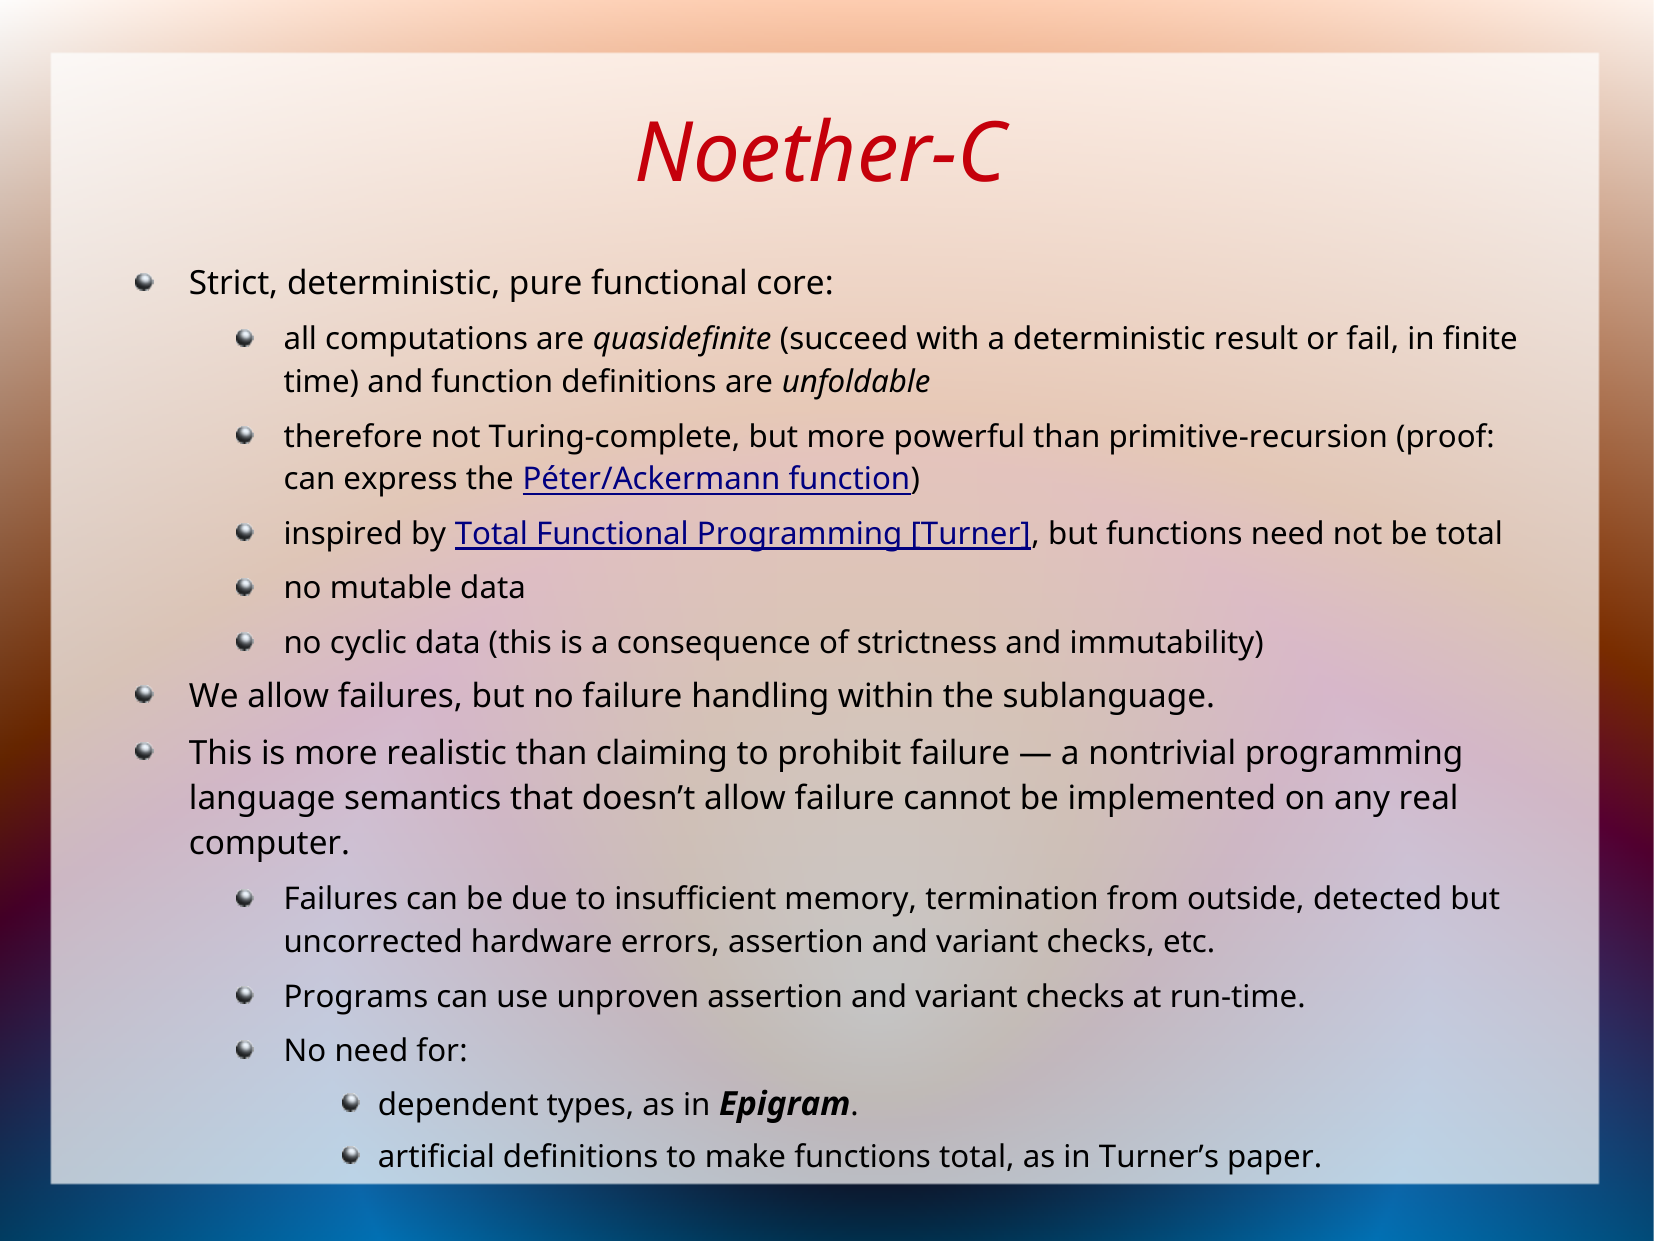

# Noether-C
Strict, deterministic, pure functional core:
all computations are quasidefinite (succeed with a deterministic result or fail, in finite time) and function definitions are unfoldable
therefore not Turing-complete, but more powerful than primitive-recursion (proof: can express the Péter/Ackermann function)
inspired by Total Functional Programming [Turner], but functions need not be total
no mutable data
no cyclic data (this is a consequence of strictness and immutability)
We allow failures, but no failure handling within the sublanguage.
This is more realistic than claiming to prohibit failure — a nontrivial programming language semantics that doesn’t allow failure cannot be implemented on any real computer.
Failures can be due to insufficient memory, termination from outside, detected but uncorrected hardware errors, assertion and variant checks, etc.
Programs can use unproven assertion and variant checks at run-time.
No need for:
dependent types, as in Epigram.
artificial definitions to make functions total, as in Turner’s paper.